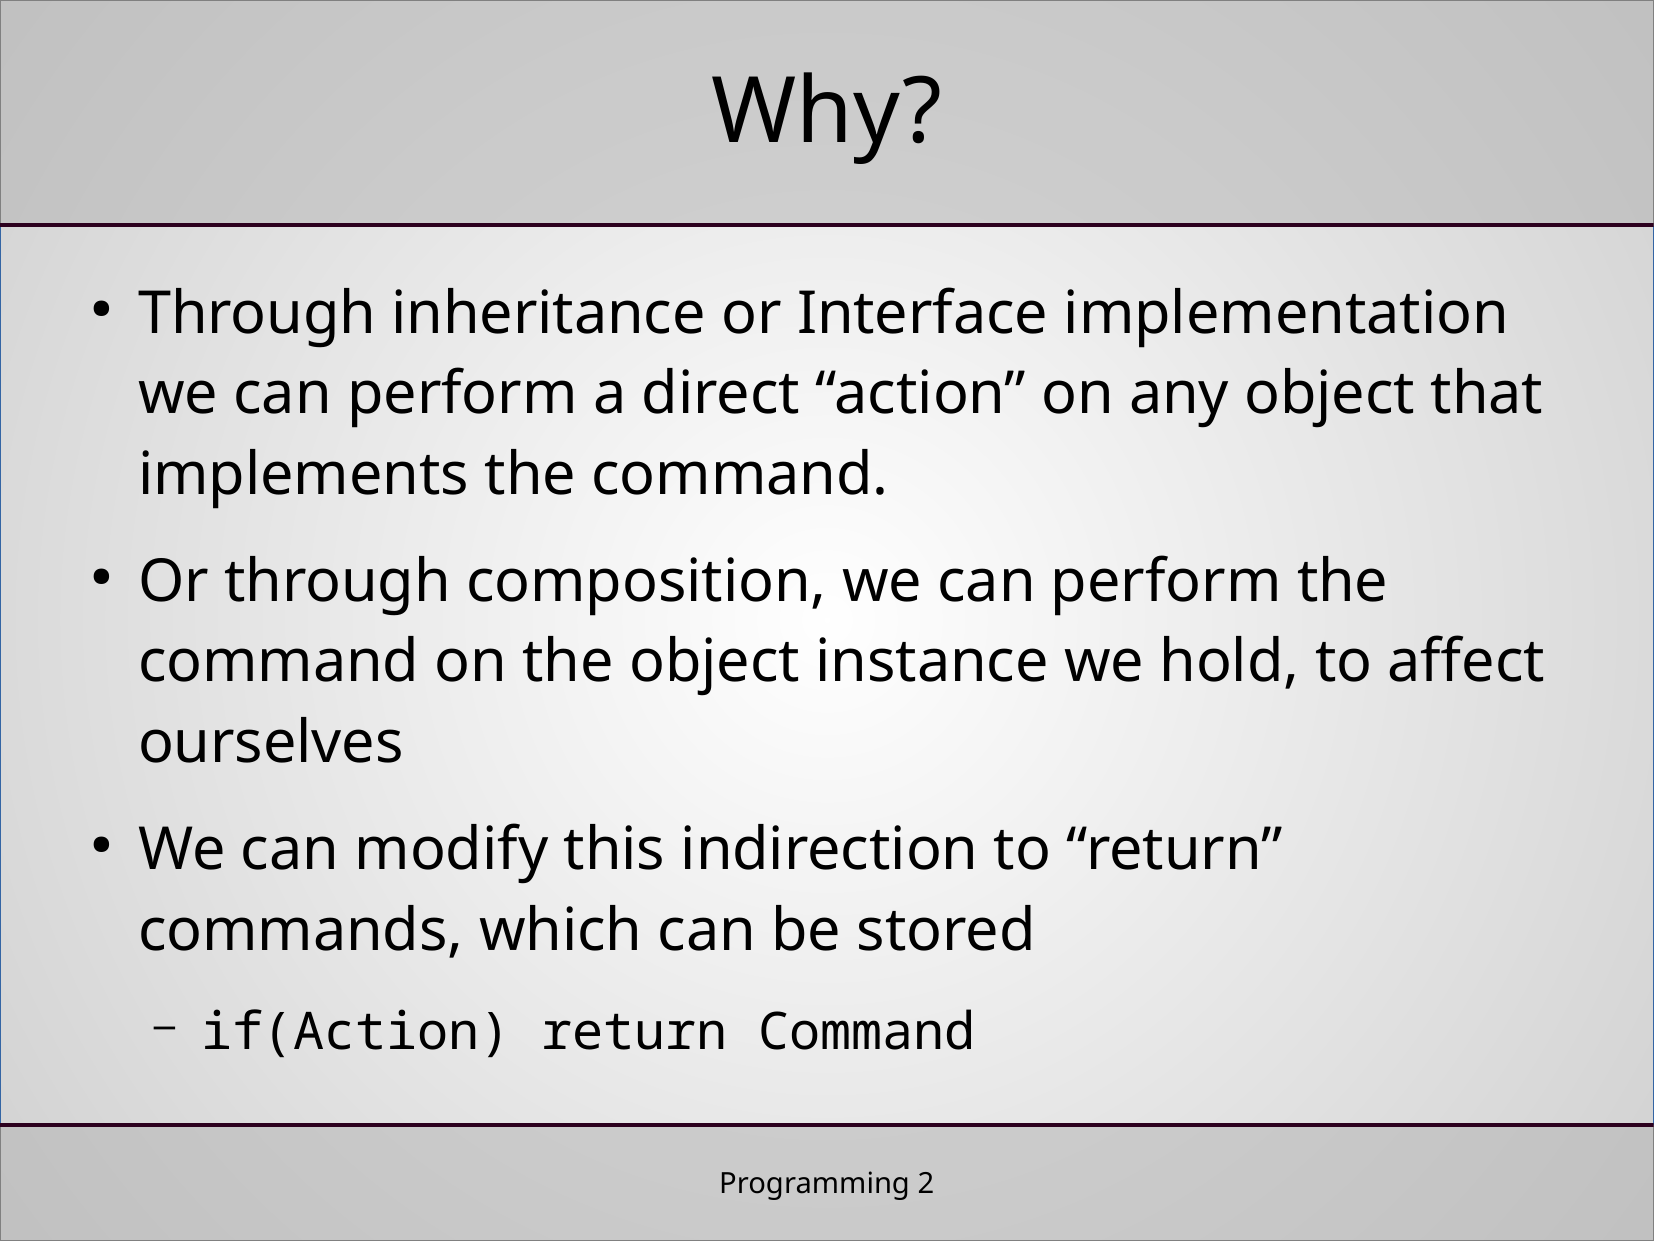

# Why?
Through inheritance or Interface implementation we can perform a direct “action” on any object that implements the command.
Or through composition, we can perform the command on the object instance we hold, to affect ourselves
We can modify this indirection to “return” commands, which can be stored
if(Action) return Command